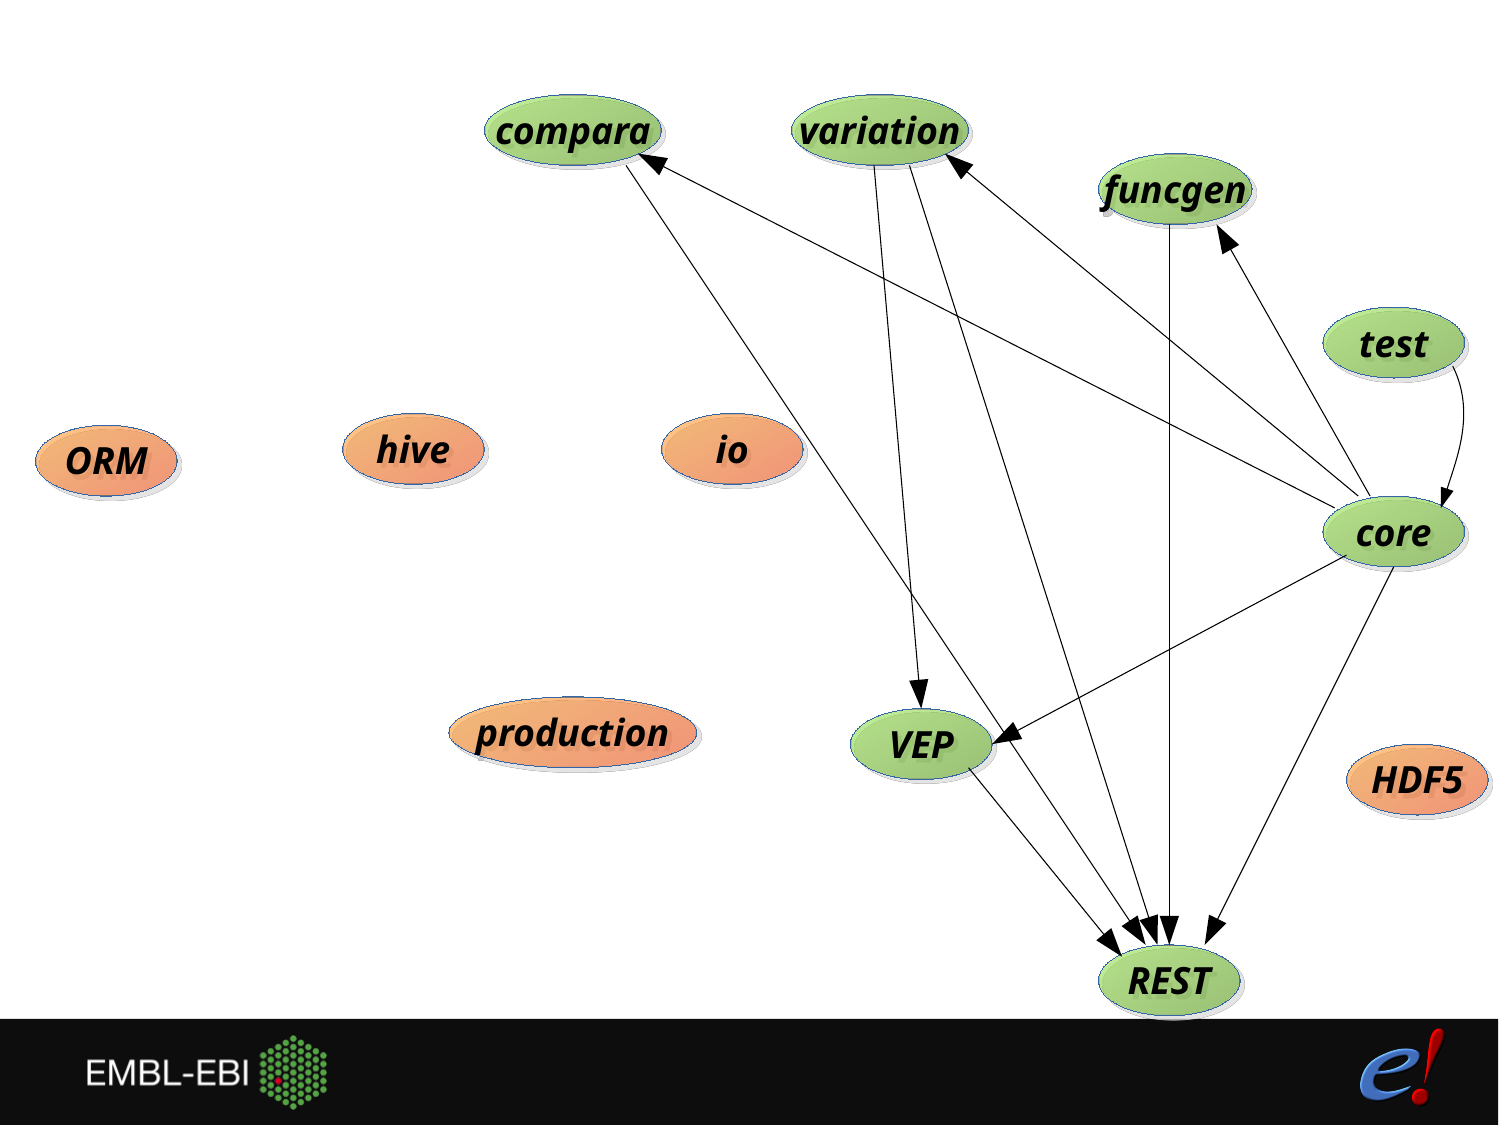

compara
variation
funcgen
test
hive
io
ORM
core
production
VEP
HDF5
REST